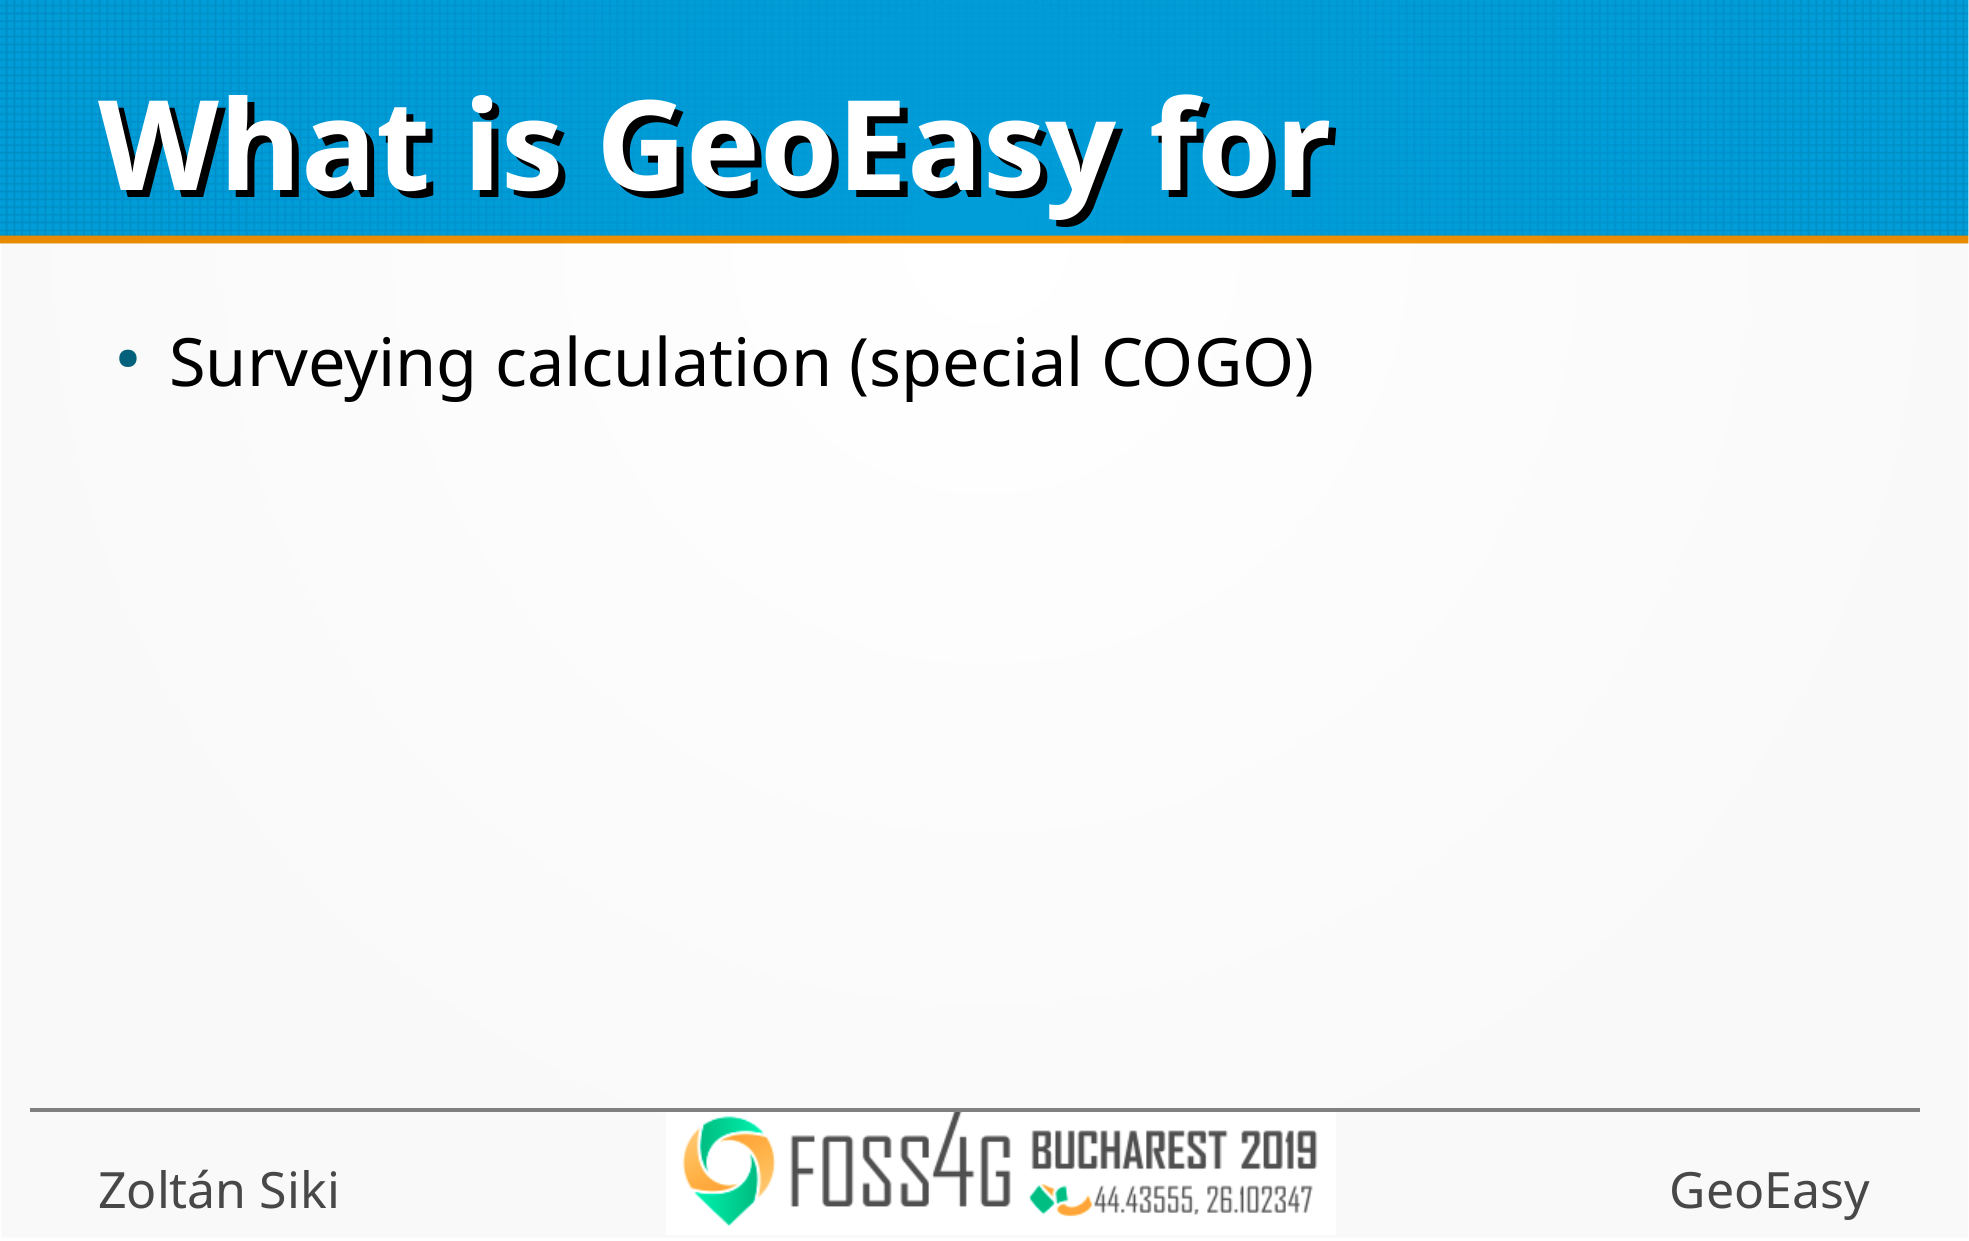

# What is GeoEasy for
Surveying calculation (special COGO)